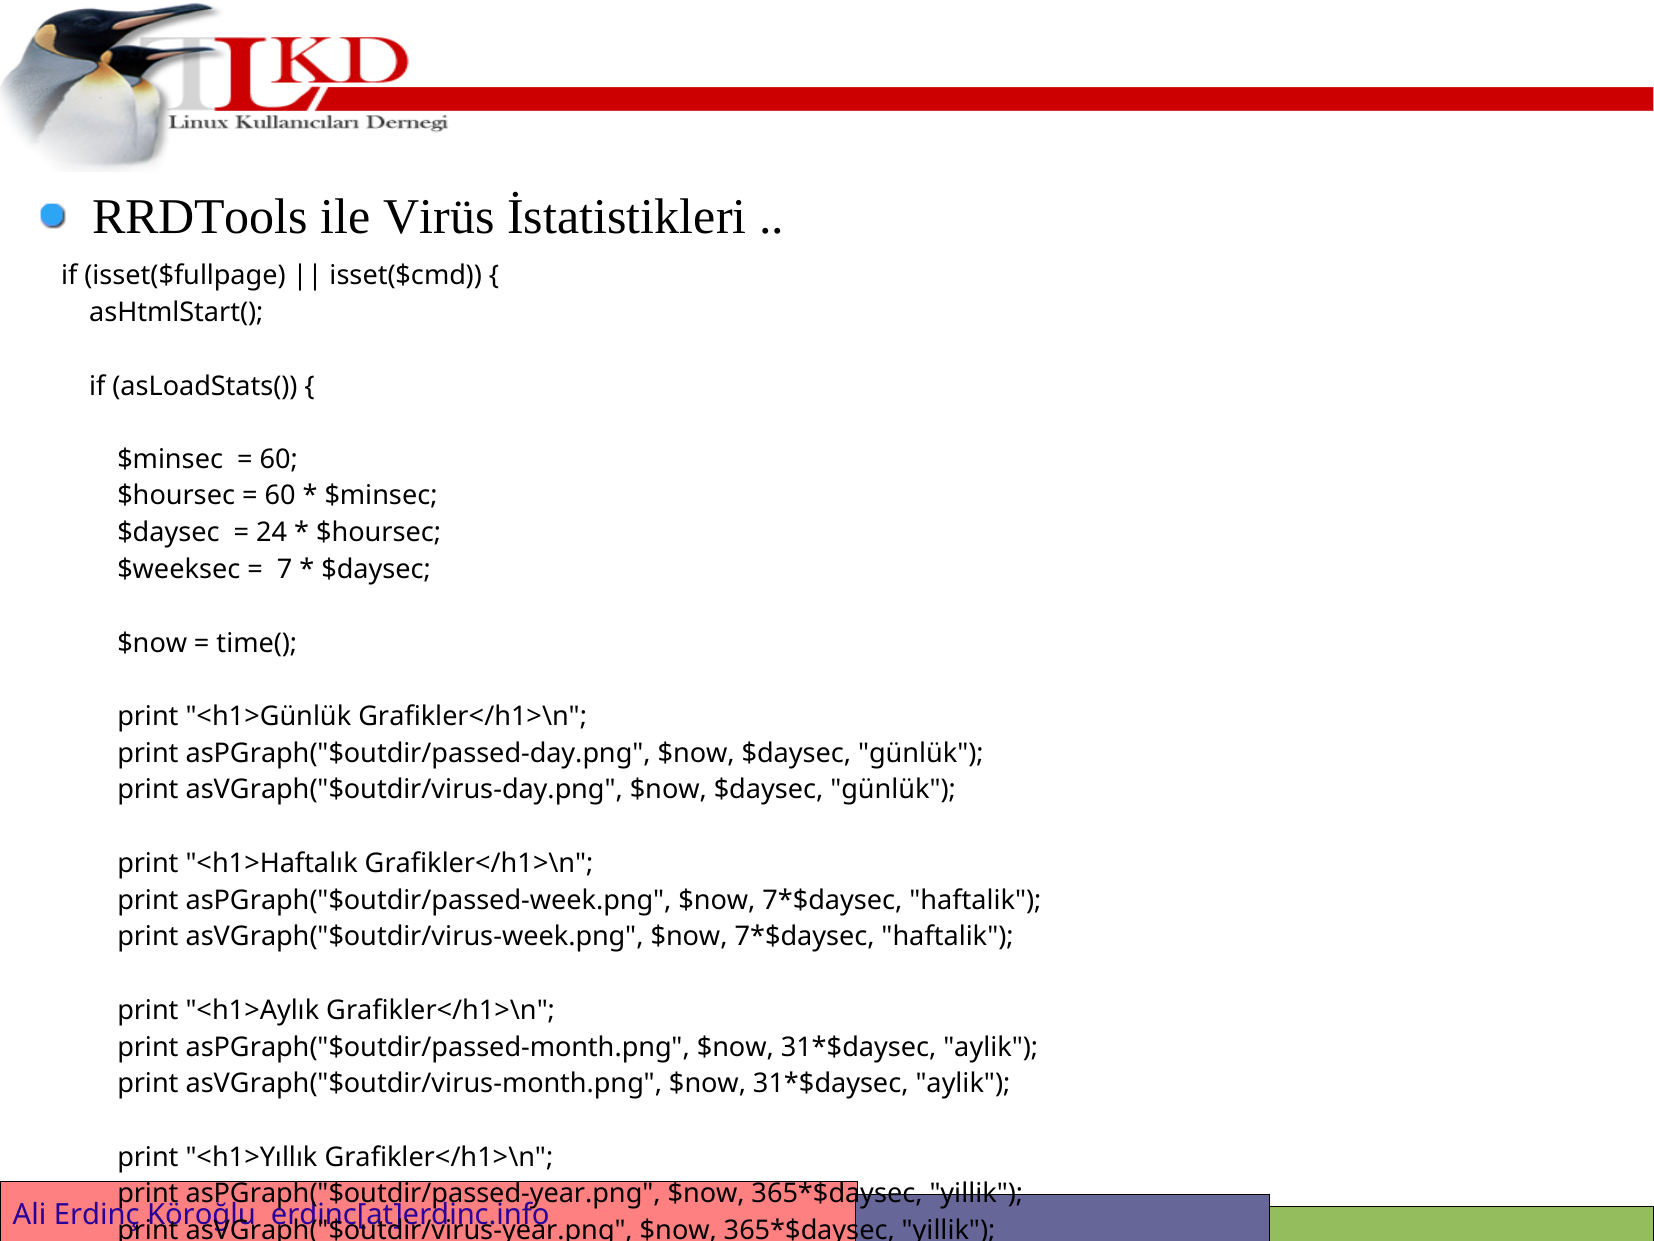

RRDTools ile Virüs İstatistikleri ..
if (isset($fullpage) || isset($cmd)) {
 asHtmlStart();
 if (asLoadStats()) {
 $minsec = 60;
 $hoursec = 60 * $minsec;
 $daysec = 24 * $hoursec;
 $weeksec = 7 * $daysec;
 $now = time();
 print "<h1>Günlük Grafikler</h1>\n";
 print asPGraph("$outdir/passed-day.png", $now, $daysec, "günlük");
 print asVGraph("$outdir/virus-day.png", $now, $daysec, "günlük");
 print "<h1>Haftalık Grafikler</h1>\n";
 print asPGraph("$outdir/passed-week.png", $now, 7*$daysec, "haftalik");
 print asVGraph("$outdir/virus-week.png", $now, 7*$daysec, "haftalik");
 print "<h1>Aylık Grafikler</h1>\n";
 print asPGraph("$outdir/passed-month.png", $now, 31*$daysec, "aylik");
 print asVGraph("$outdir/virus-month.png", $now, 31*$daysec, "aylik");
 print "<h1>Yıllık Grafikler</h1>\n";
 print asPGraph("$outdir/passed-year.png", $now, 365*$daysec, "yillik");
 print asVGraph("$outdir/virus-year.png", $now, 365*$daysec, "yillik");
Ali Erdinç Köroğlu erdinc[at]erdinc.info http://www.erdinc.info